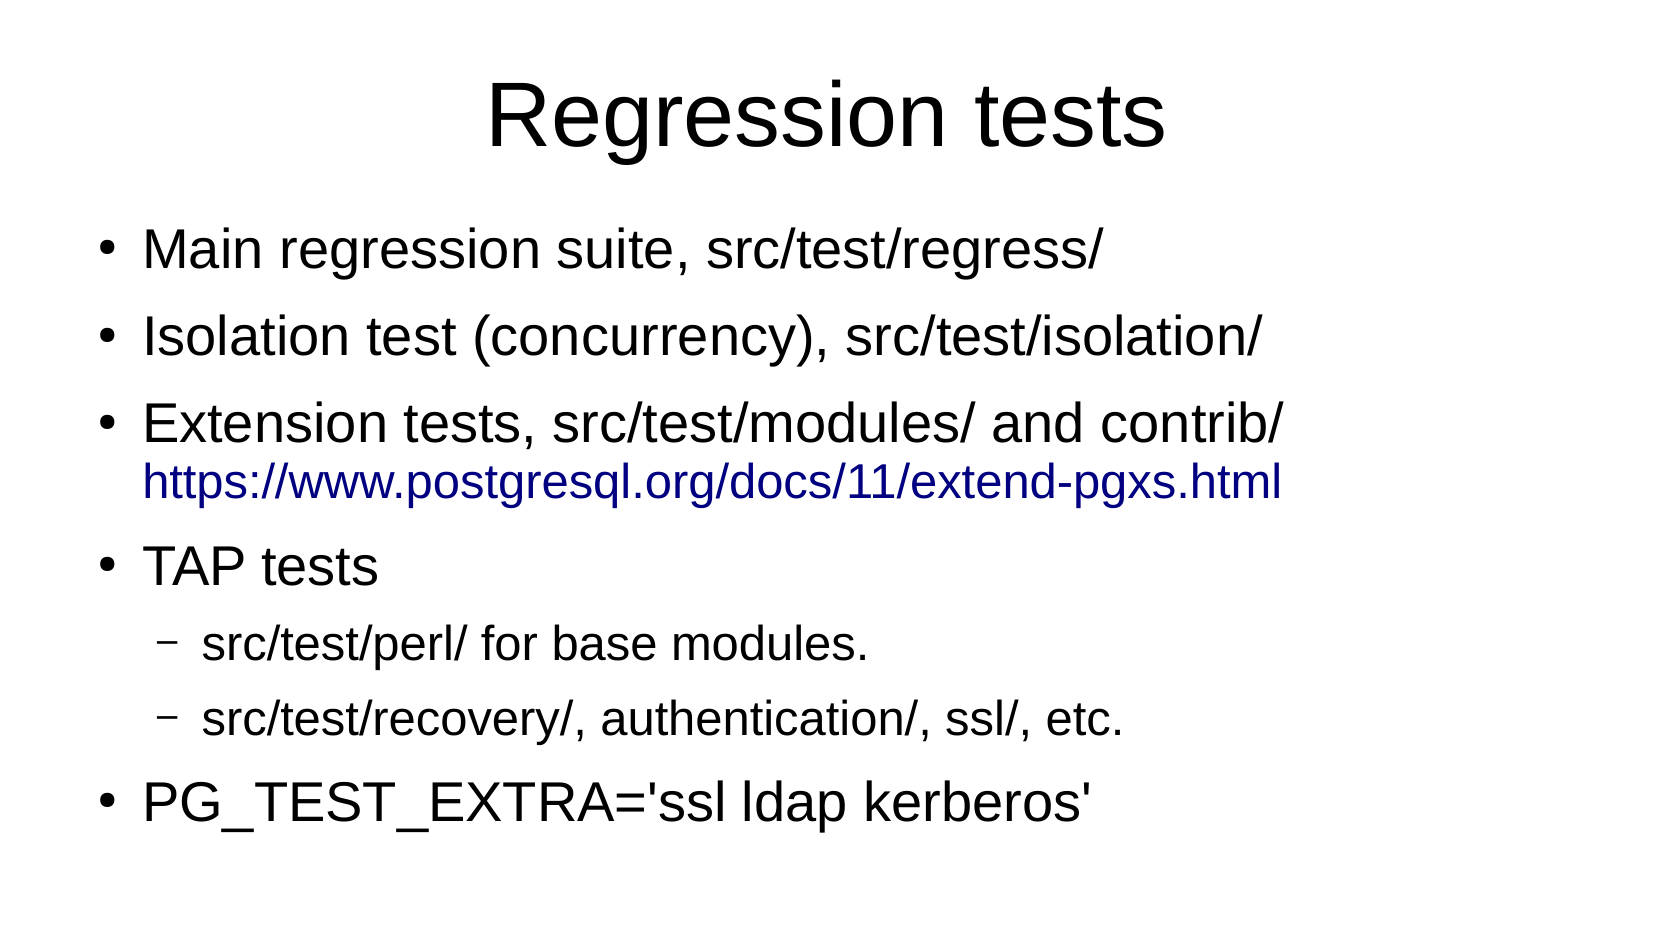

# Regression tests
Main regression suite, src/test/regress/
Isolation test (concurrency), src/test/isolation/
Extension tests, src/test/modules/ and contrib/
https://www.postgresql.org/docs/11/extend-pgxs.html
TAP tests
src/test/perl/ for base modules.
src/test/recovery/, authentication/, ssl/, etc.
PG_TEST_EXTRA='ssl ldap kerberos'